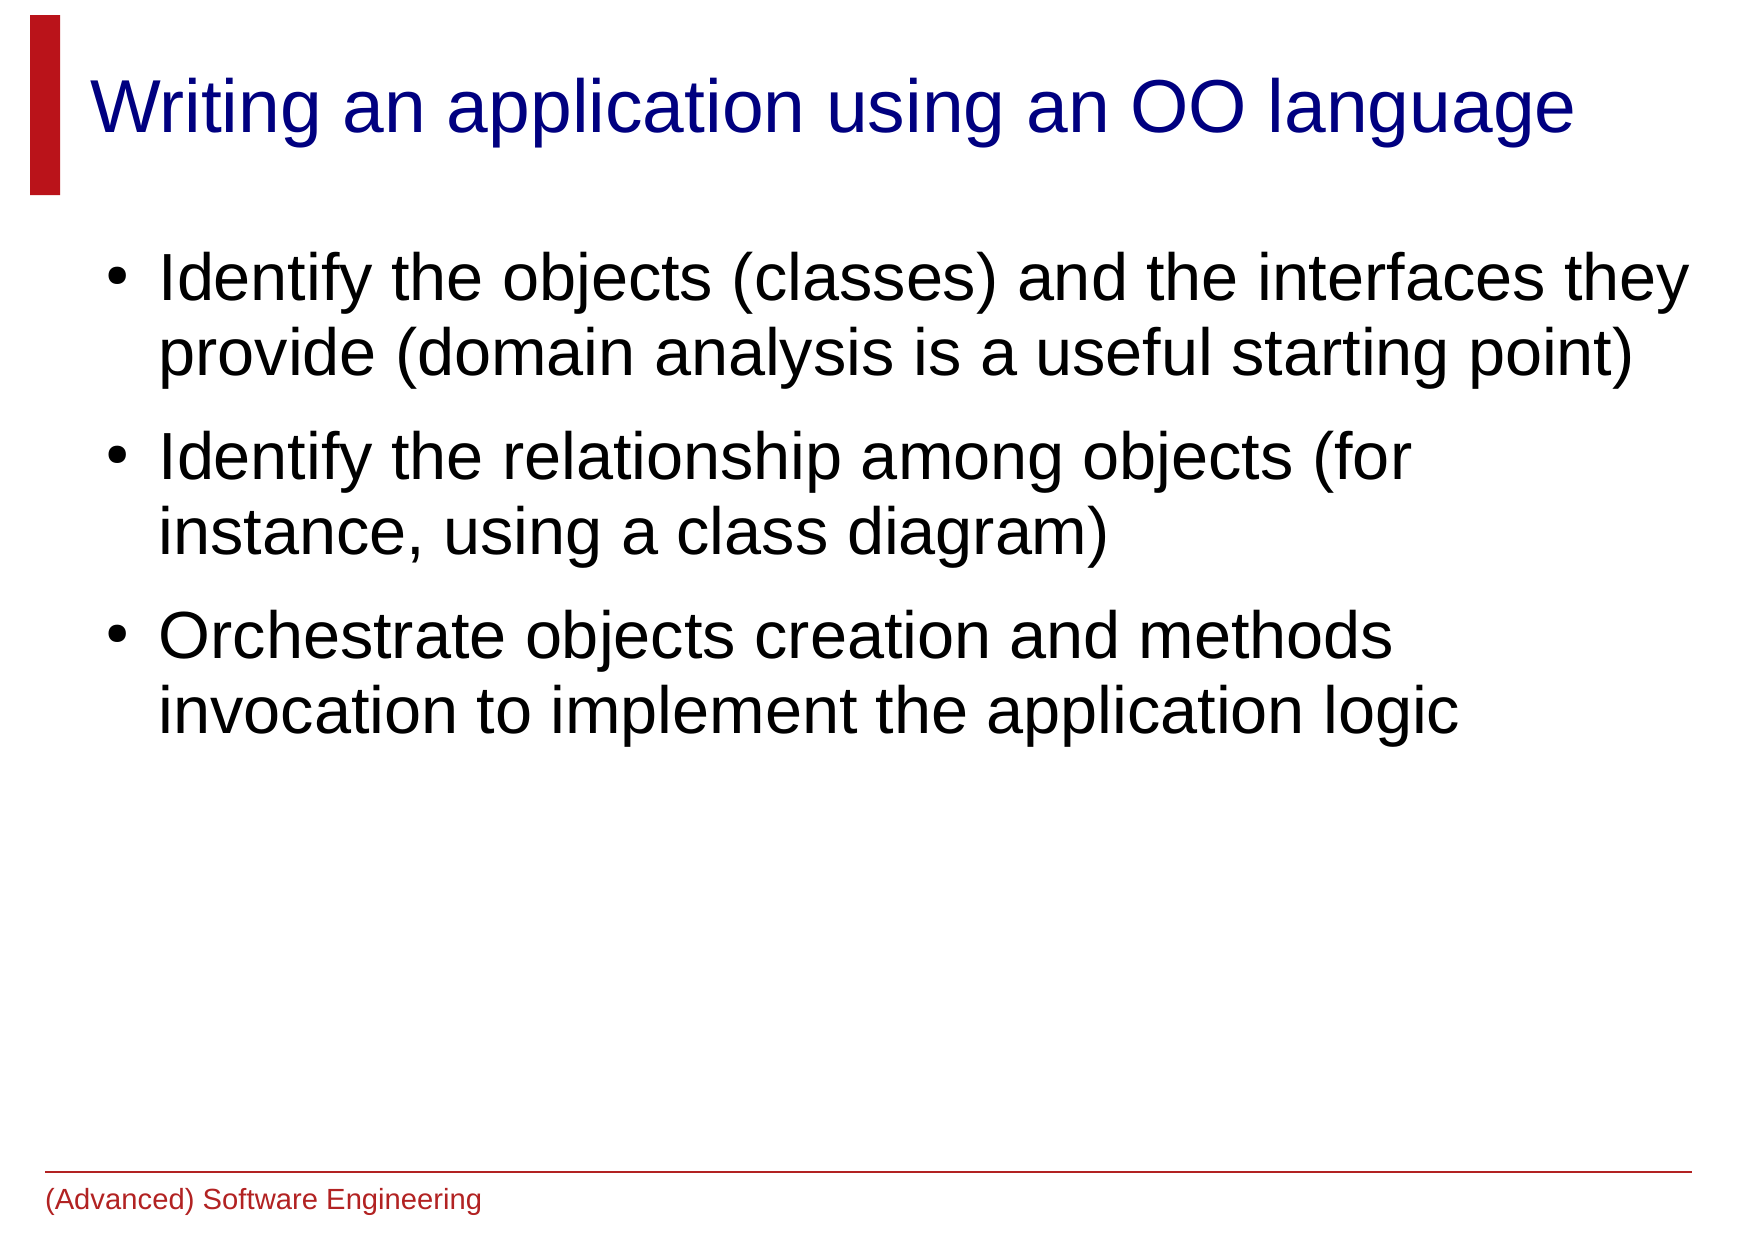

# Writing an application using an OO language
Identify the objects (classes) and the interfaces they provide (domain analysis is a useful starting point)
Identify the relationship among objects (for instance, using a class diagram)
Orchestrate objects creation and methods invocation to implement the application logic
(Advanced) Software Engineering